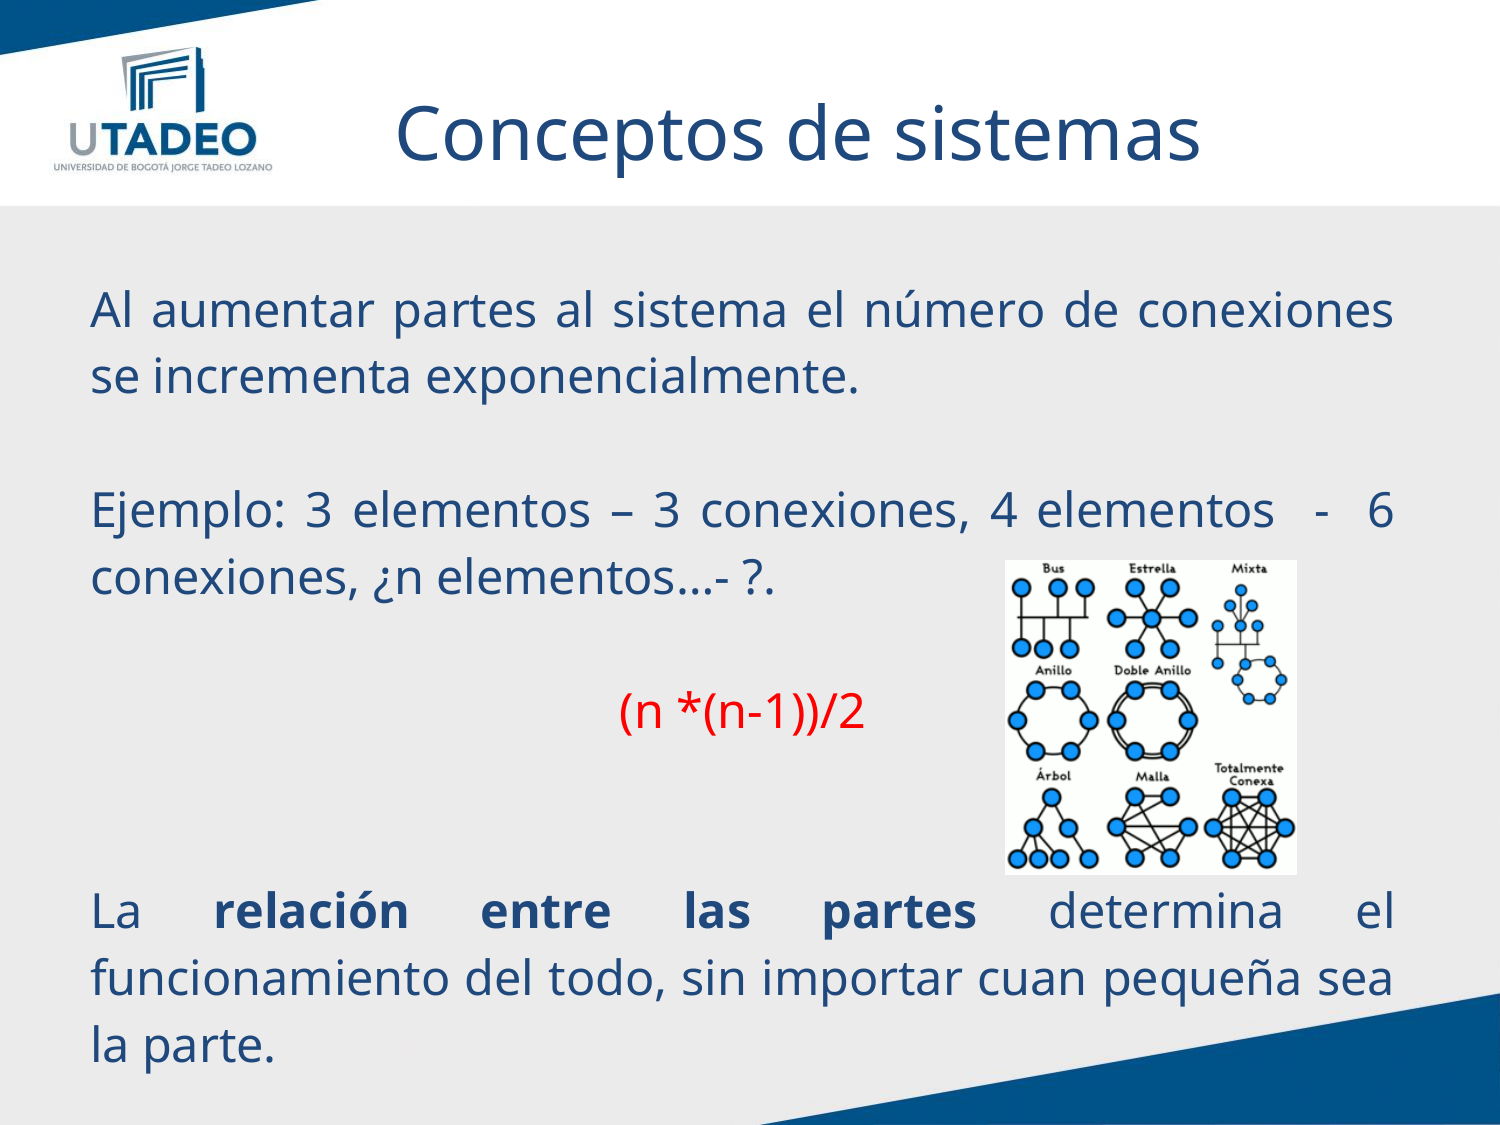

Conceptos de sistemas
# Al aumentar partes al sistema el número de conexiones se incrementa exponencialmente.
Ejemplo: 3 elementos – 3 conexiones, 4 elementos - 6 conexiones, ¿n elementos…- ?.
(n *(n-1))/2
La relación entre las partes determina el funcionamiento del todo, sin importar cuan pequeña sea la parte.